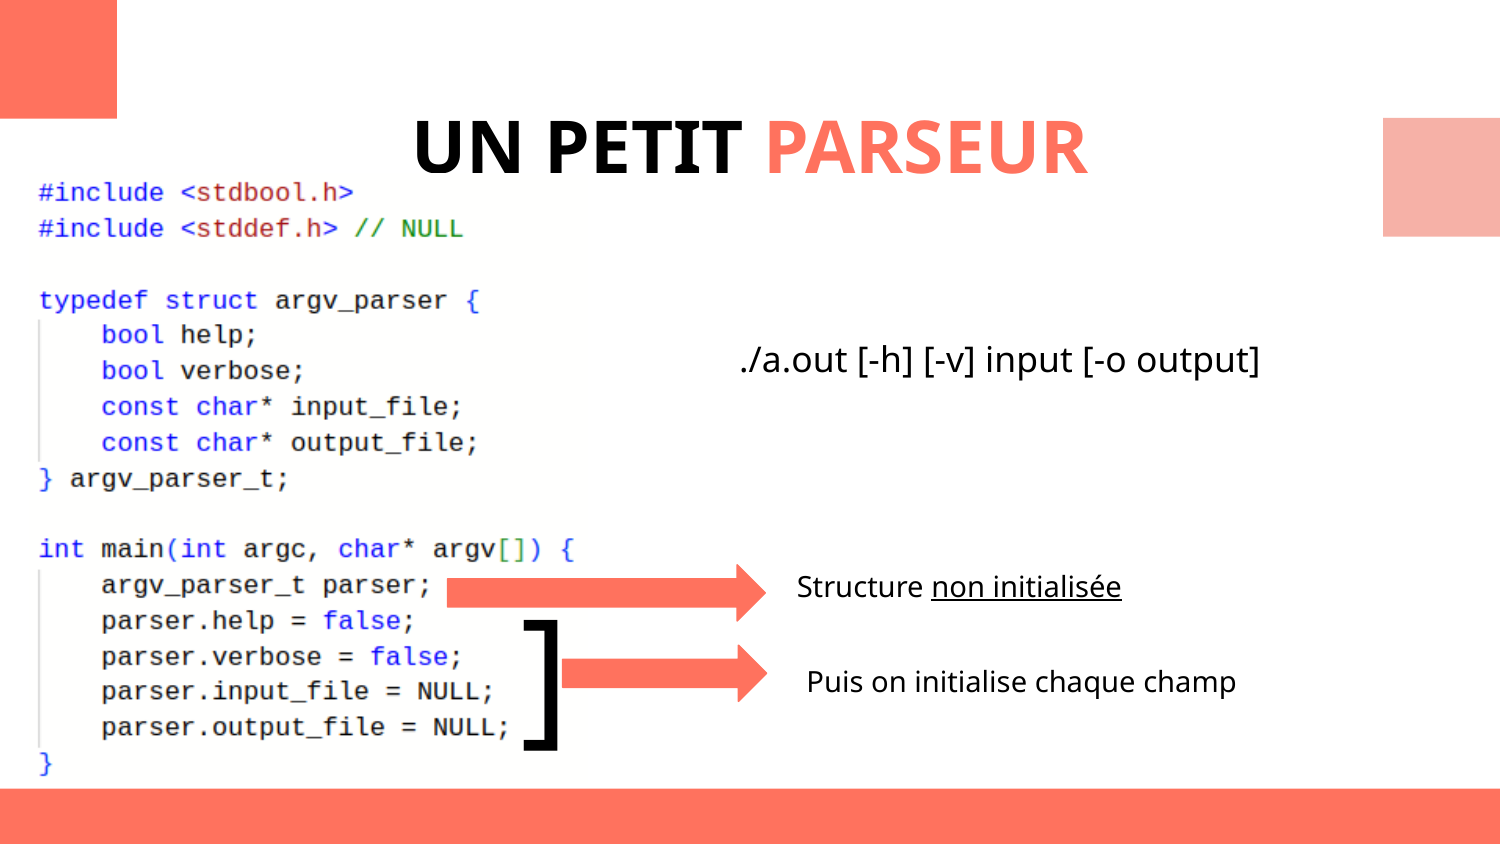

# UN PETIT PARSEUR
./a.out [-h] [-v] input [-o output]
Structure non initialisée
]
Puis on initialise chaque champ